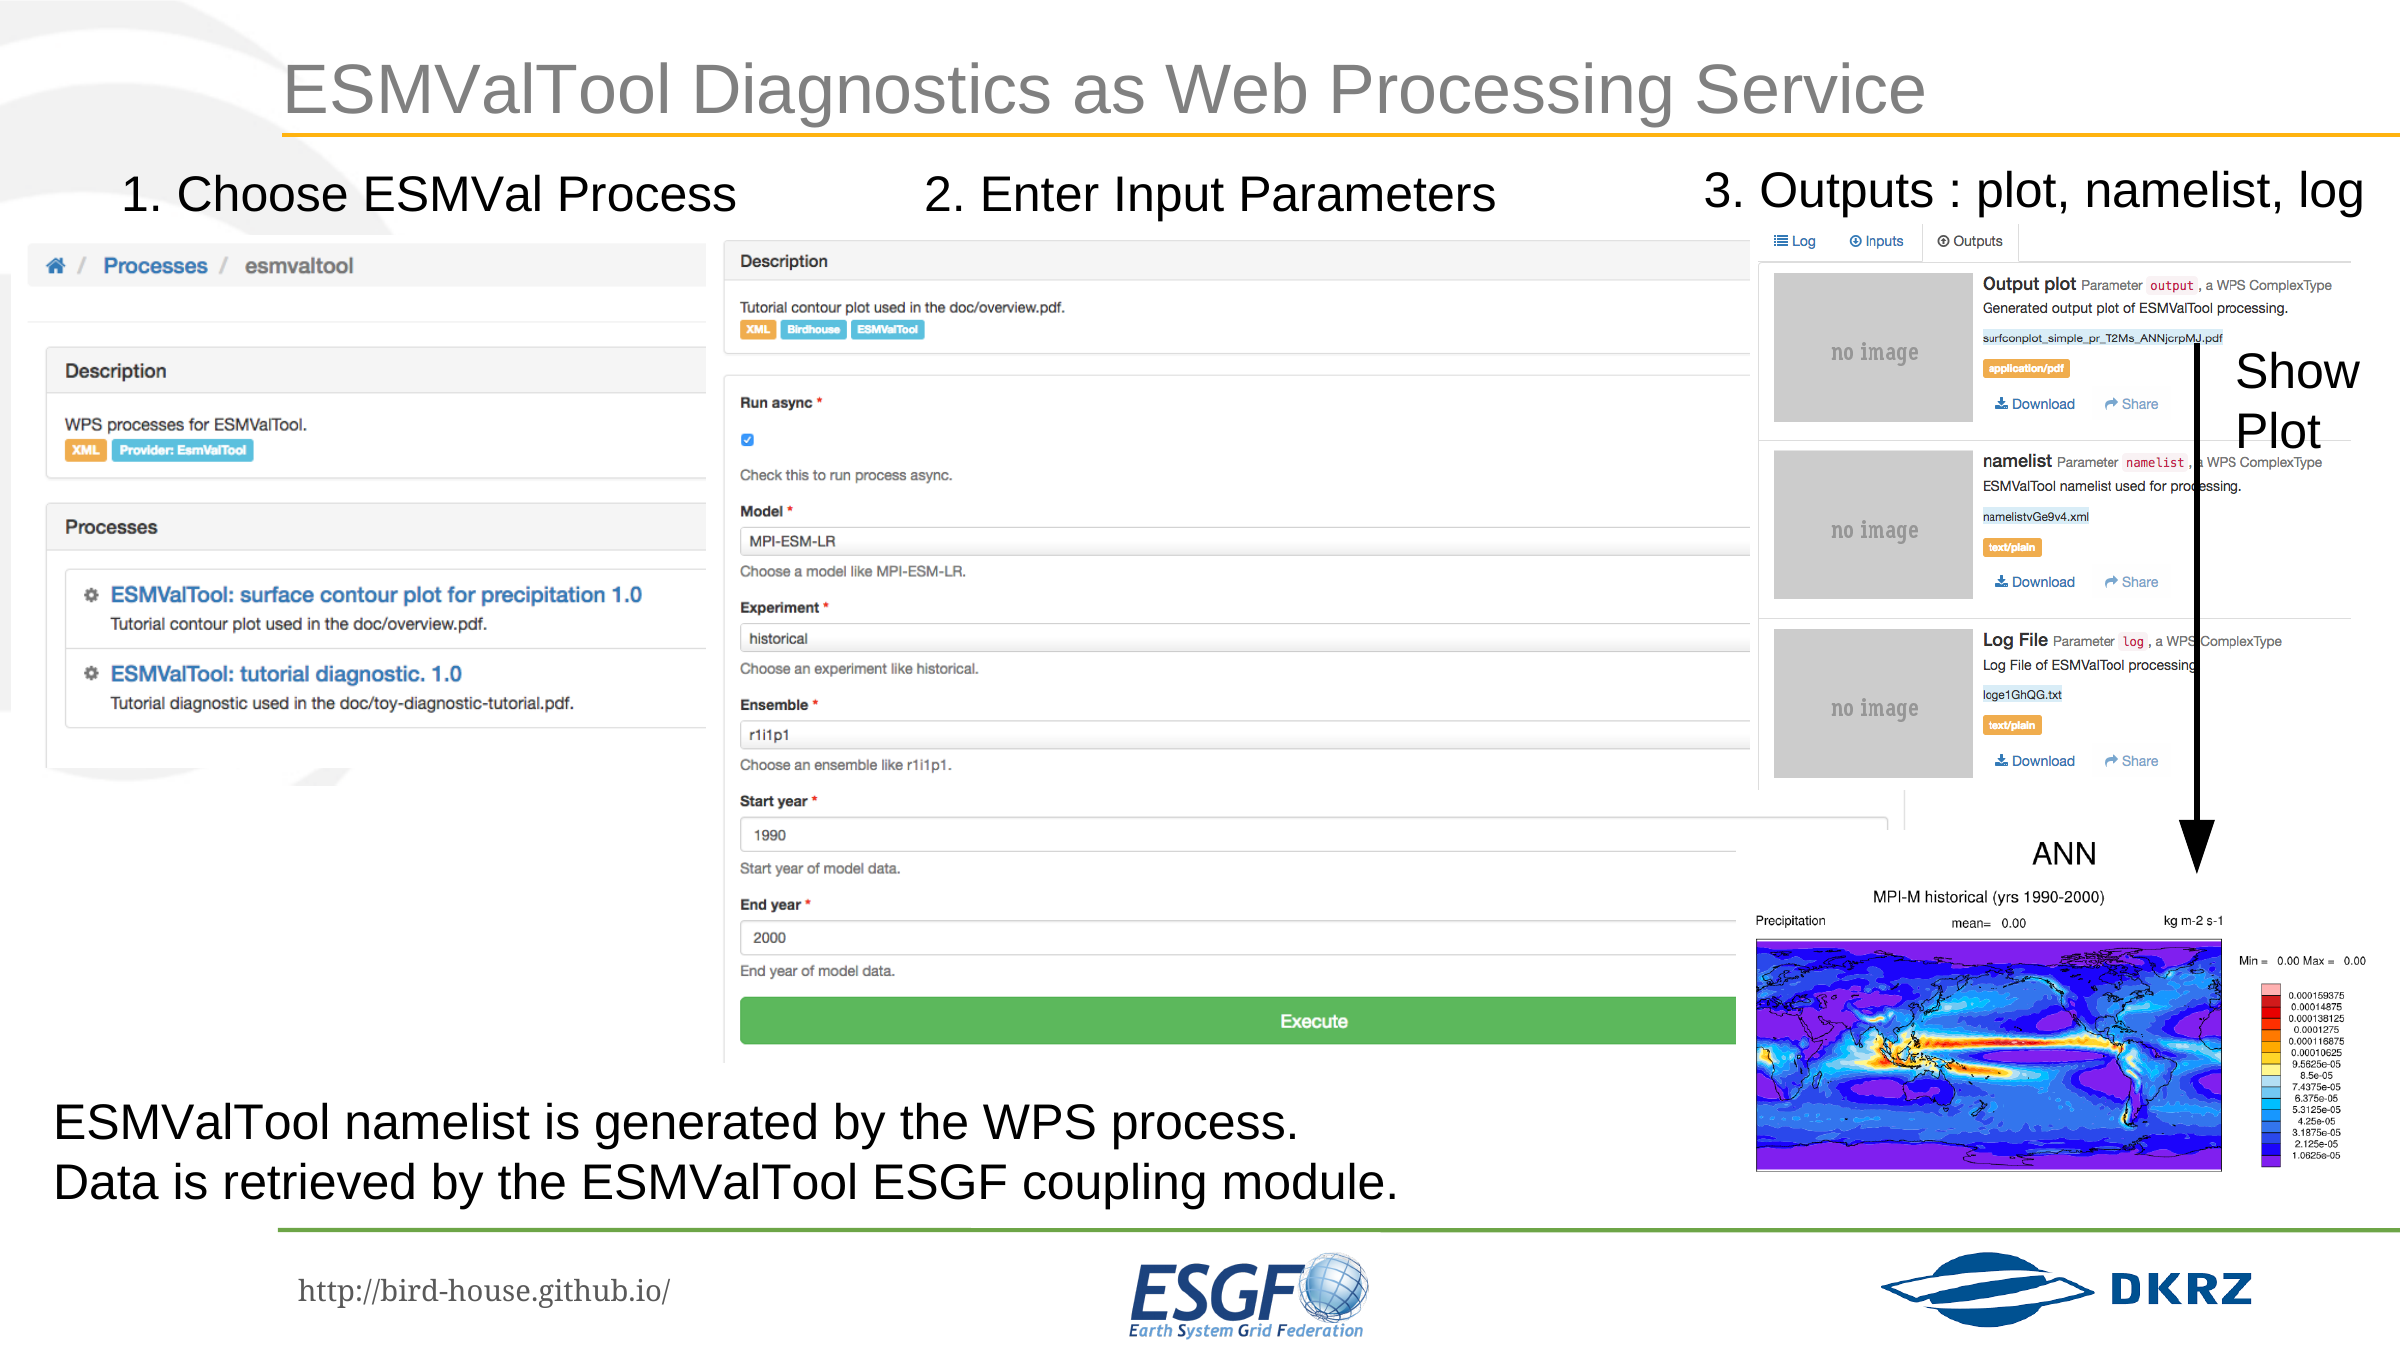

# ESMValTool Diagnostics as Web Processing Service
3. Outputs : plot, namelist, log
1. Choose ESMVal Process
2. Enter Input Parameters
Show
Plot
ESMValTool namelist is generated by the WPS process.
Data is retrieved by the ESMValTool ESGF coupling module.